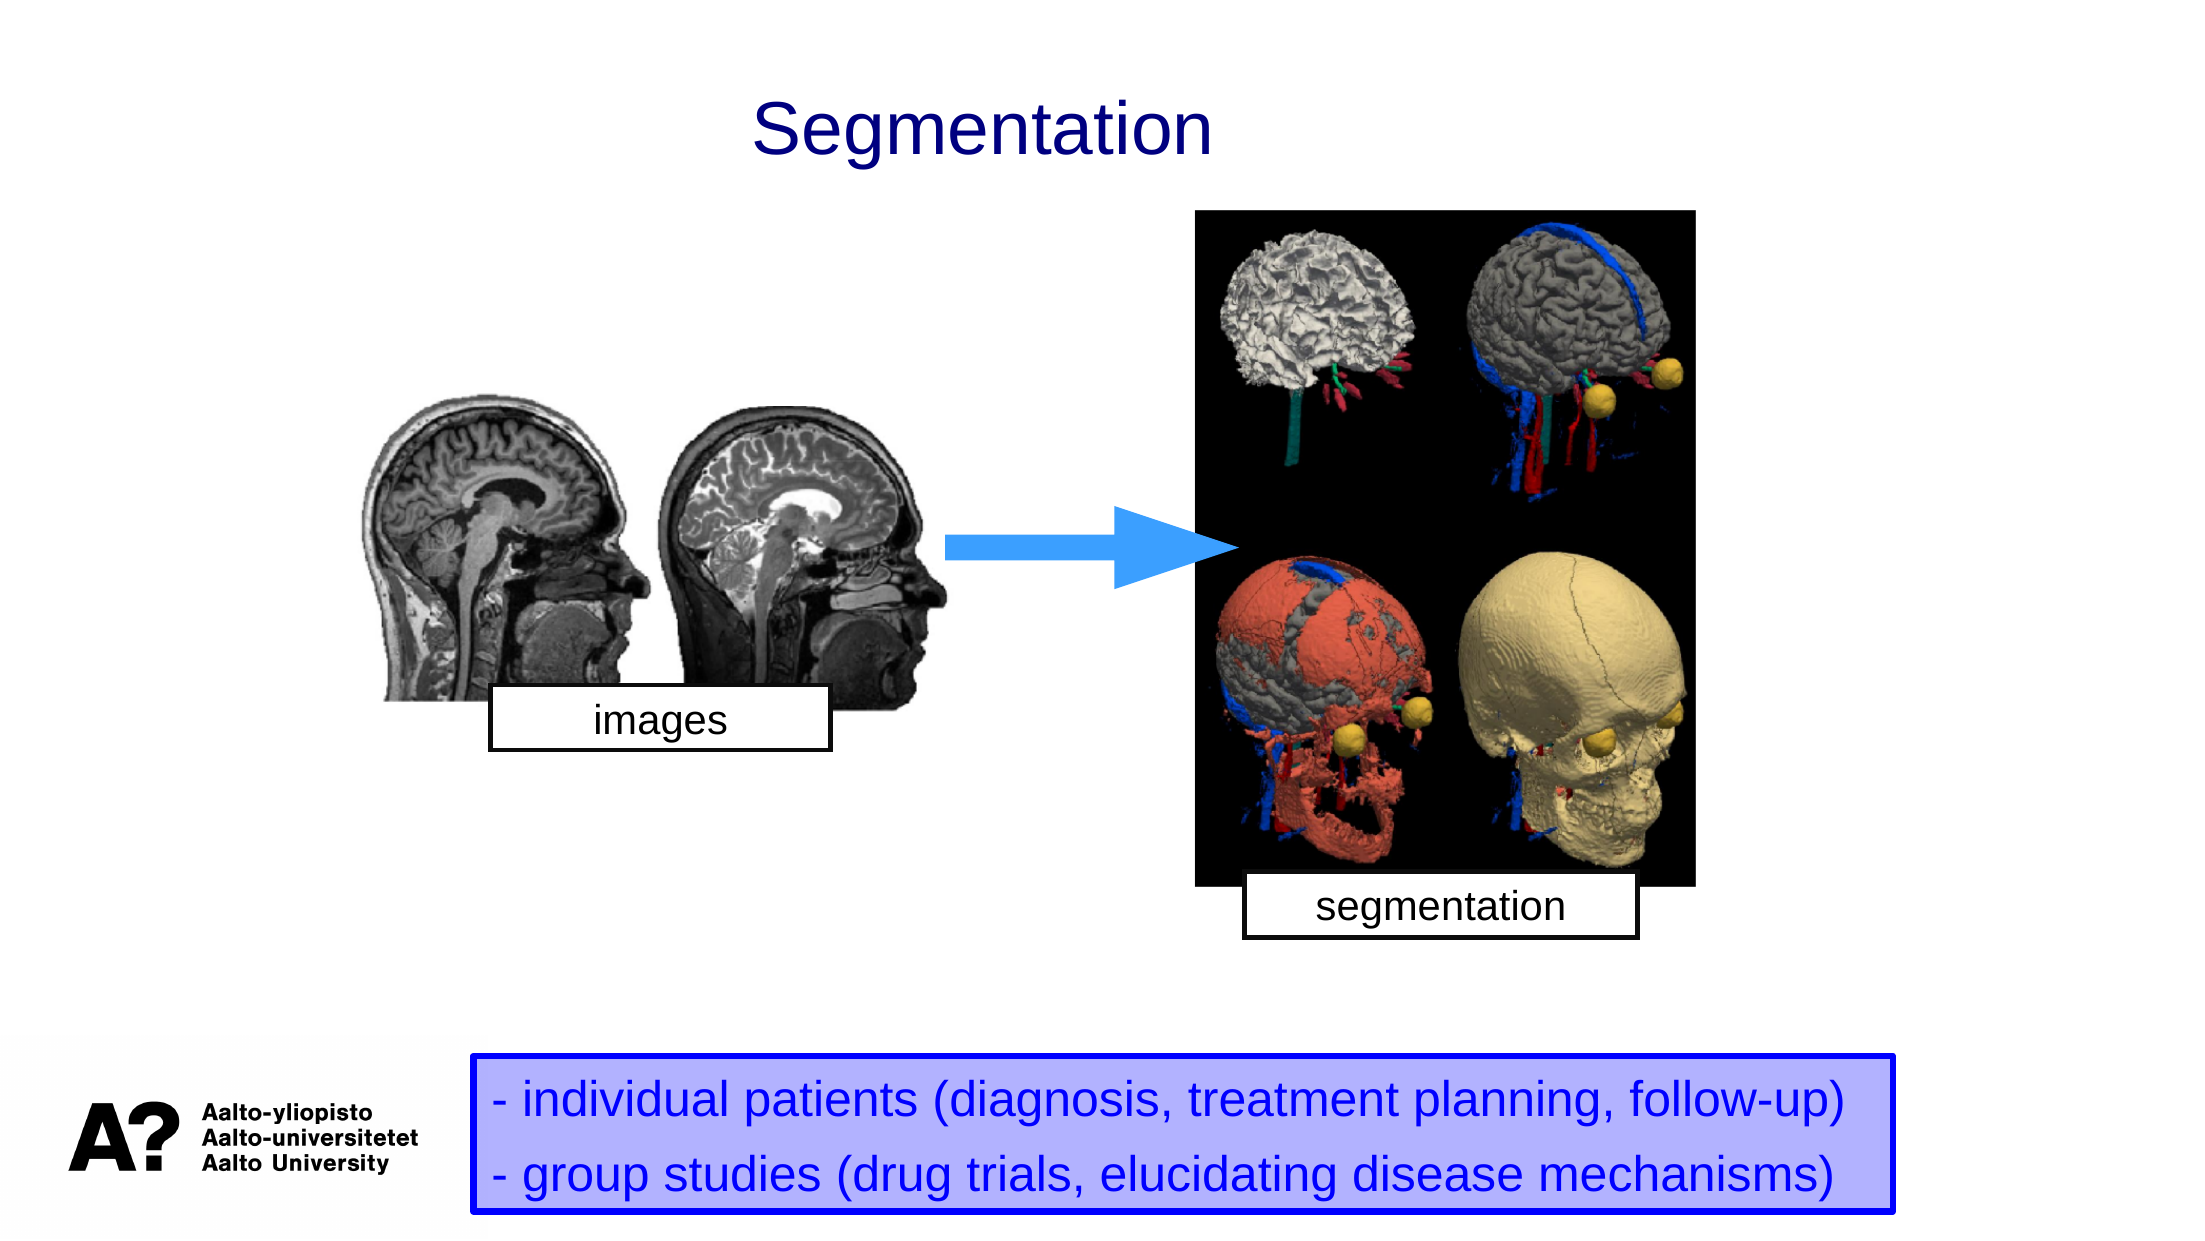

# Segmentation
images
segmentation
- individual patients (diagnosis, treatment planning, follow-up)
- group studies (drug trials, elucidating disease mechanisms)